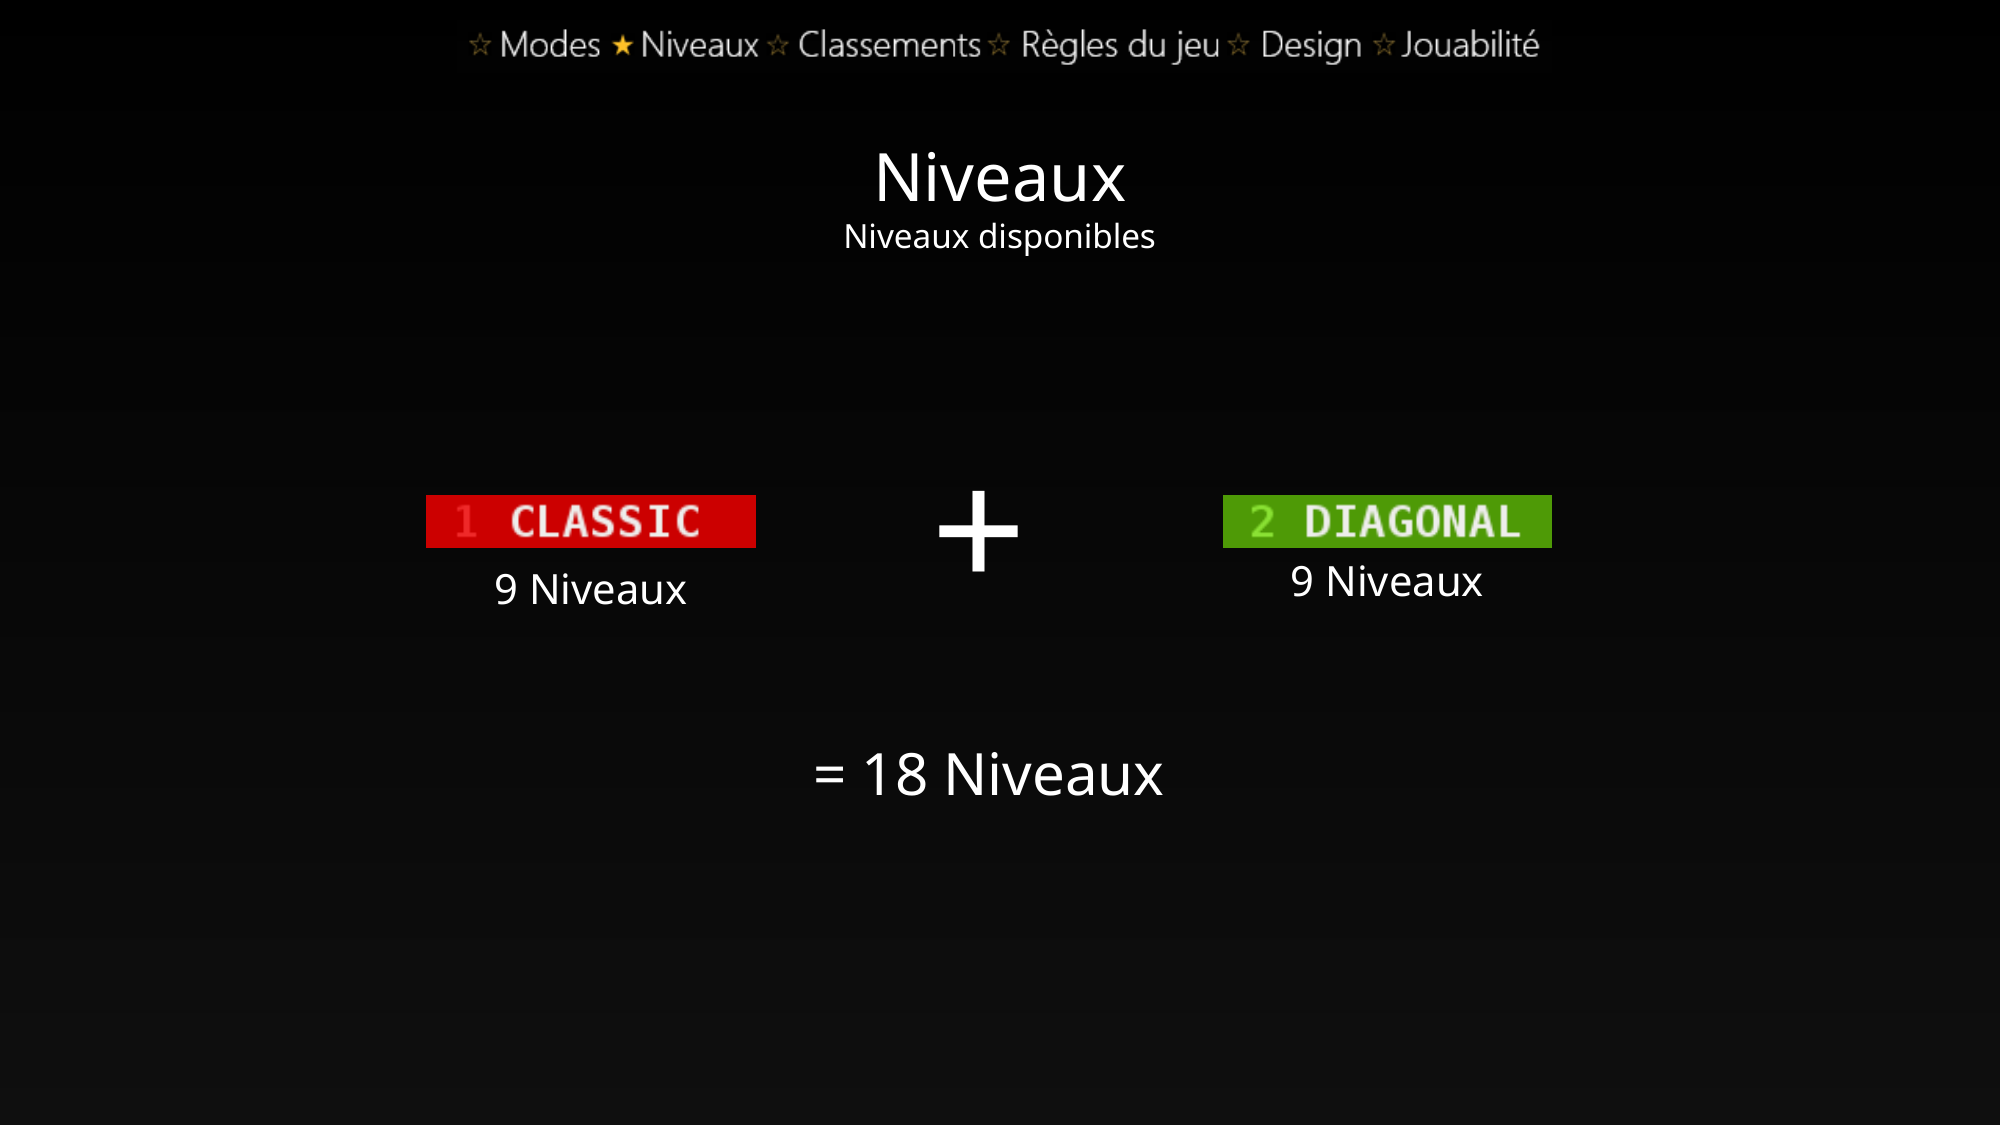

Niveaux
Niveaux disponibles
+
9 Niveaux
9 Niveaux
= 18 Niveaux